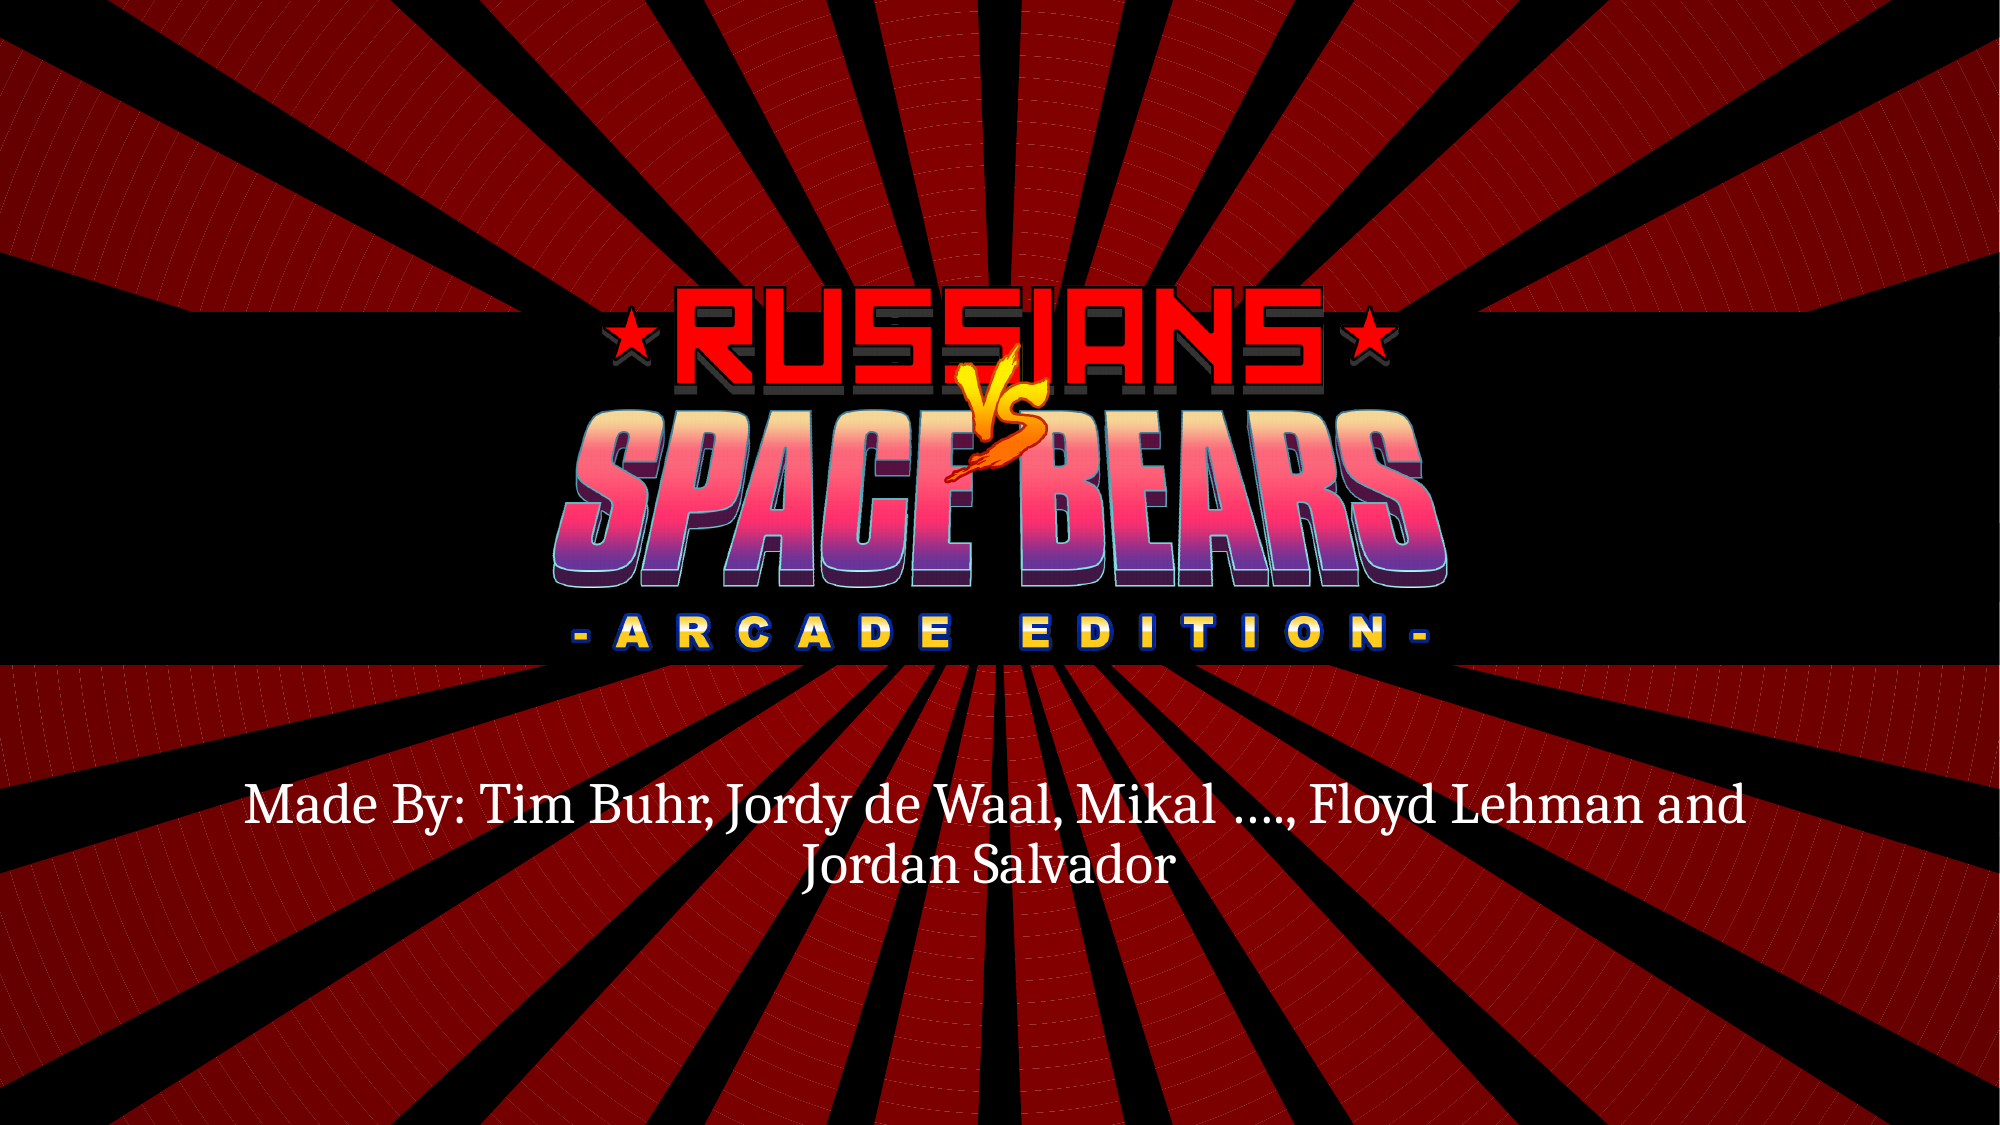

#
Made By: Tim Buhr, Jordy de Waal, Mikal …., Floyd Lehman and Jordan Salvador